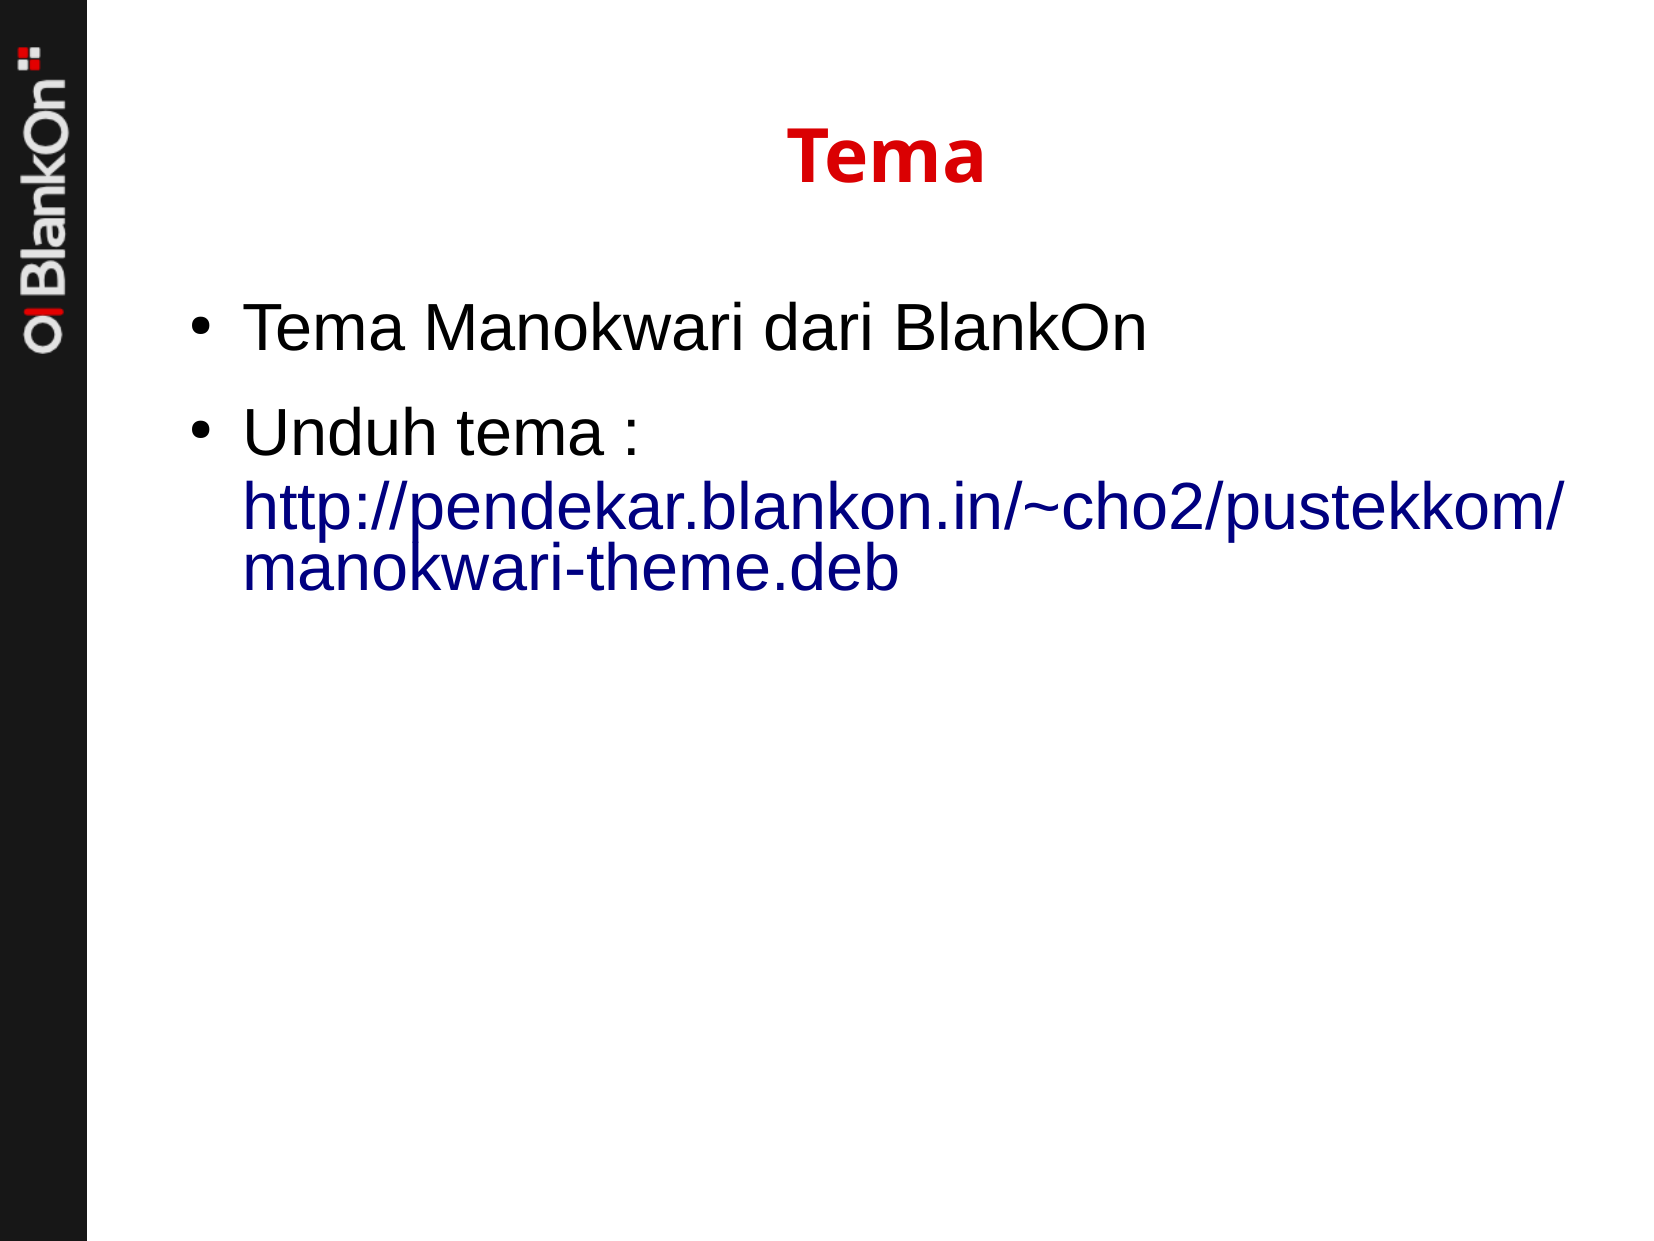

Tema
# Tema Manokwari dari BlankOn
Unduh tema : http://pendekar.blankon.in/~cho2/pustekkom/manokwari-theme.deb